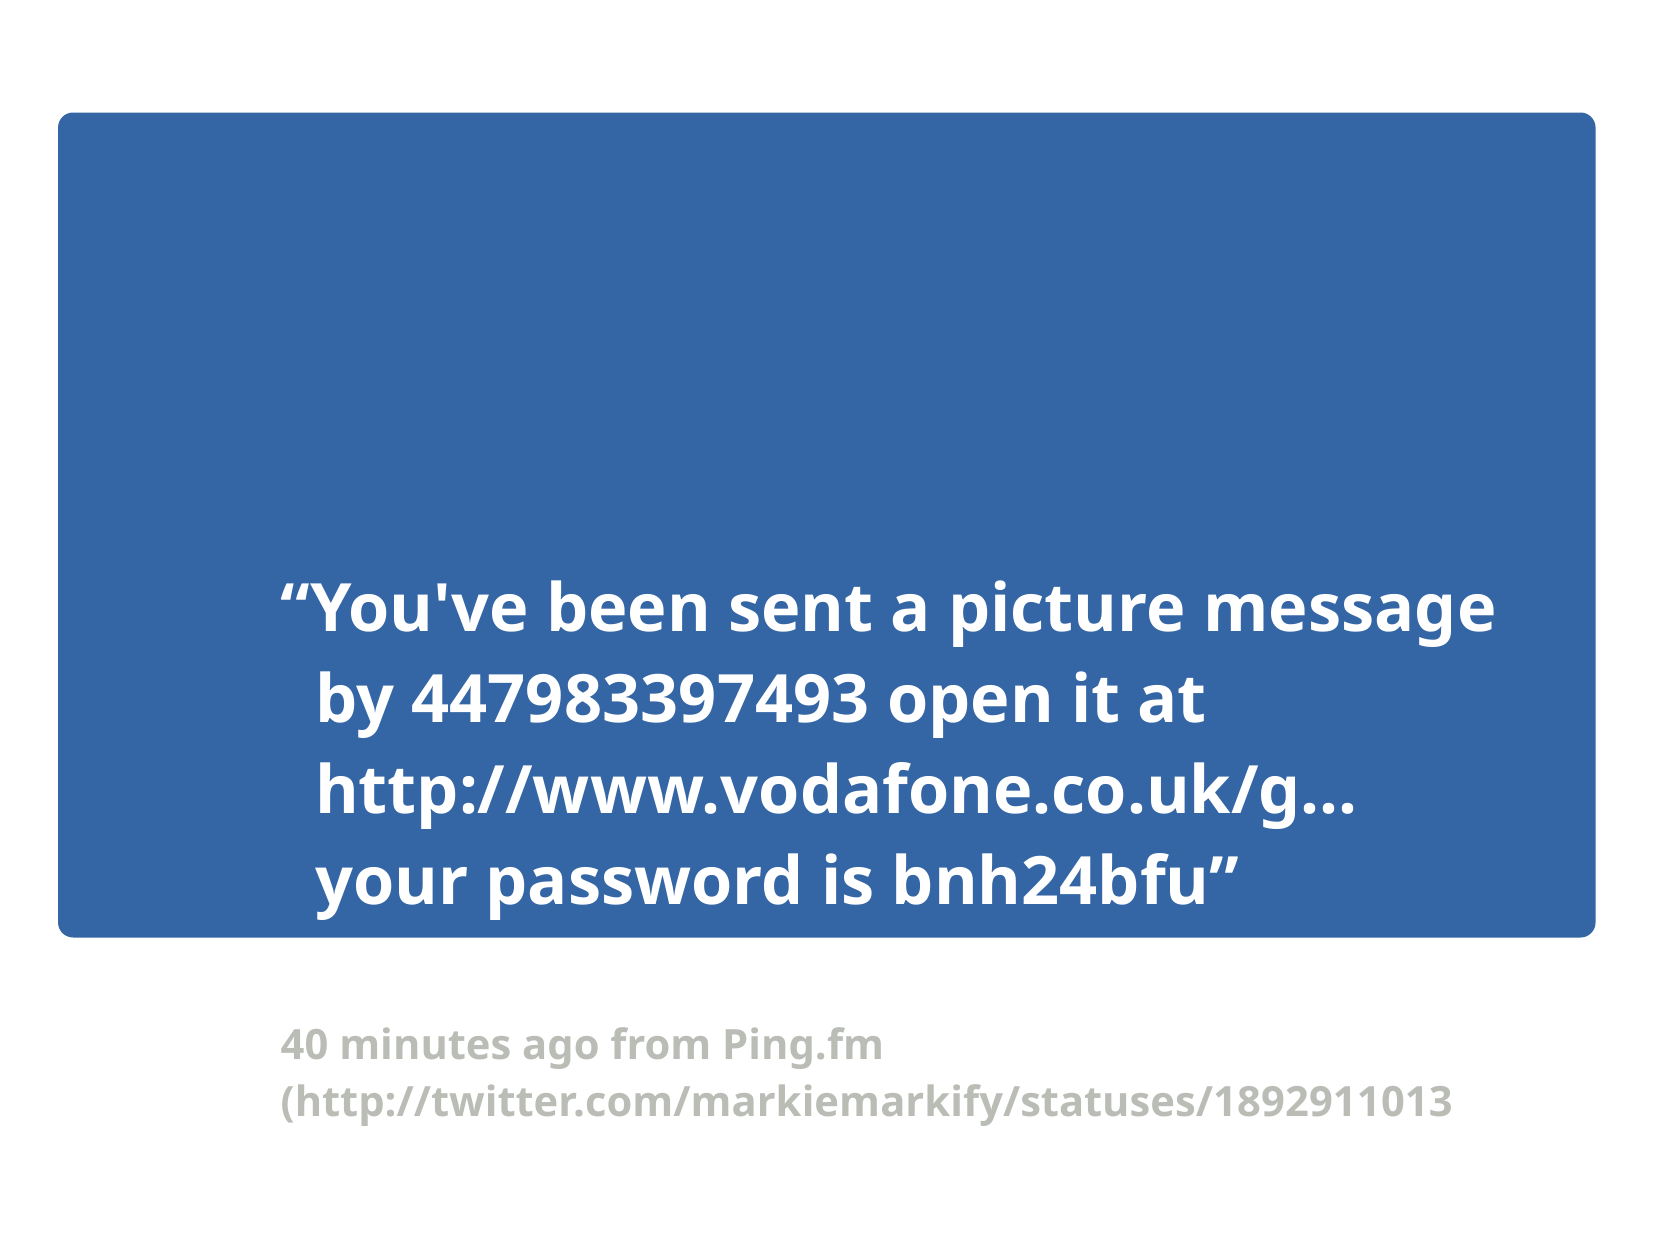

“You've been sent a picture message
 by 447983397493 open it at
 http://www.vodafone.co.uk/g...
 your password is bnh24bfu”
40 minutes ago from Ping.fm
(http://twitter.com/markiemarkify/statuses/1892911013
“You've been sent a picture message
 by 447983397493 open it at
 http://www.vodafone.co.uk/g... your
 password is bnh24bfu”
40 minutes ago from Ping.fm
(http://twitter.com/markiemarkify/statuses/1892911013